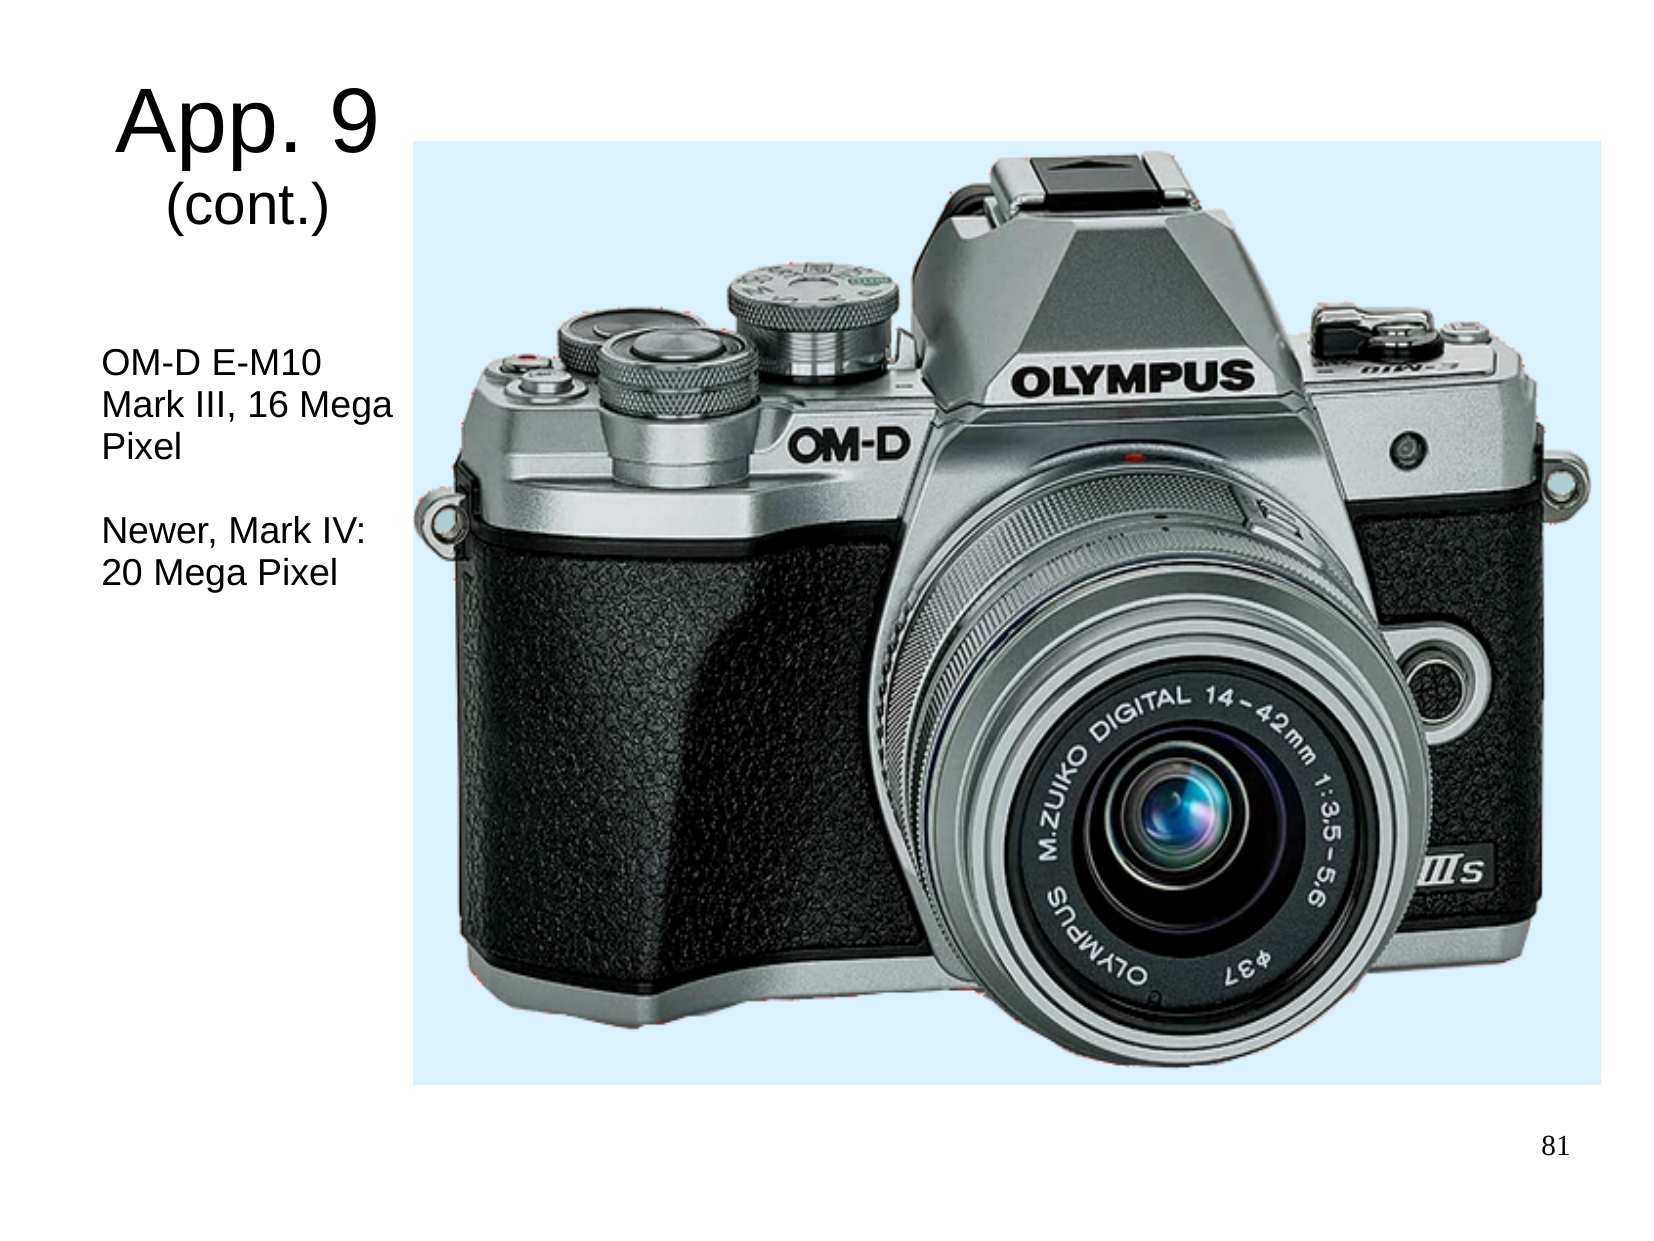

# App. 9 (cont.)
OM-D E-M10 Mark III, 16 Mega Pixel
Newer, Mark IV: 20 Mega Pixel
81